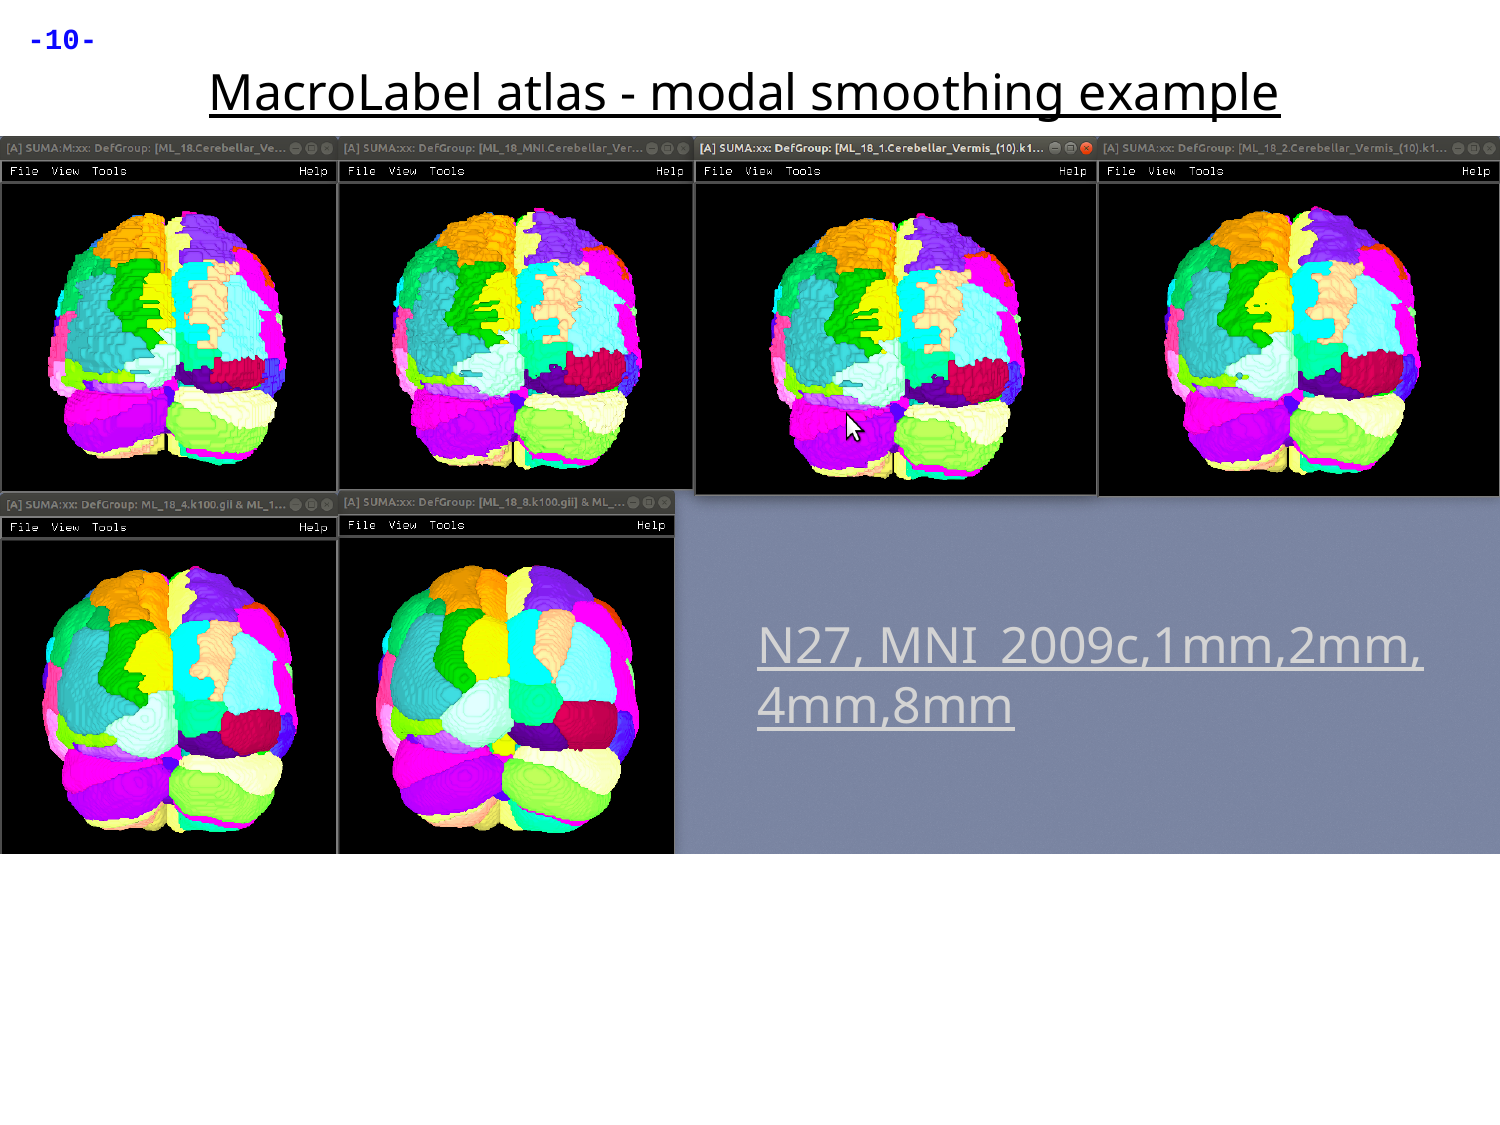

MacroLabel atlas - modal smoothing example
N27, MNI_2009c,1mm,2mm,
4mm,8mm